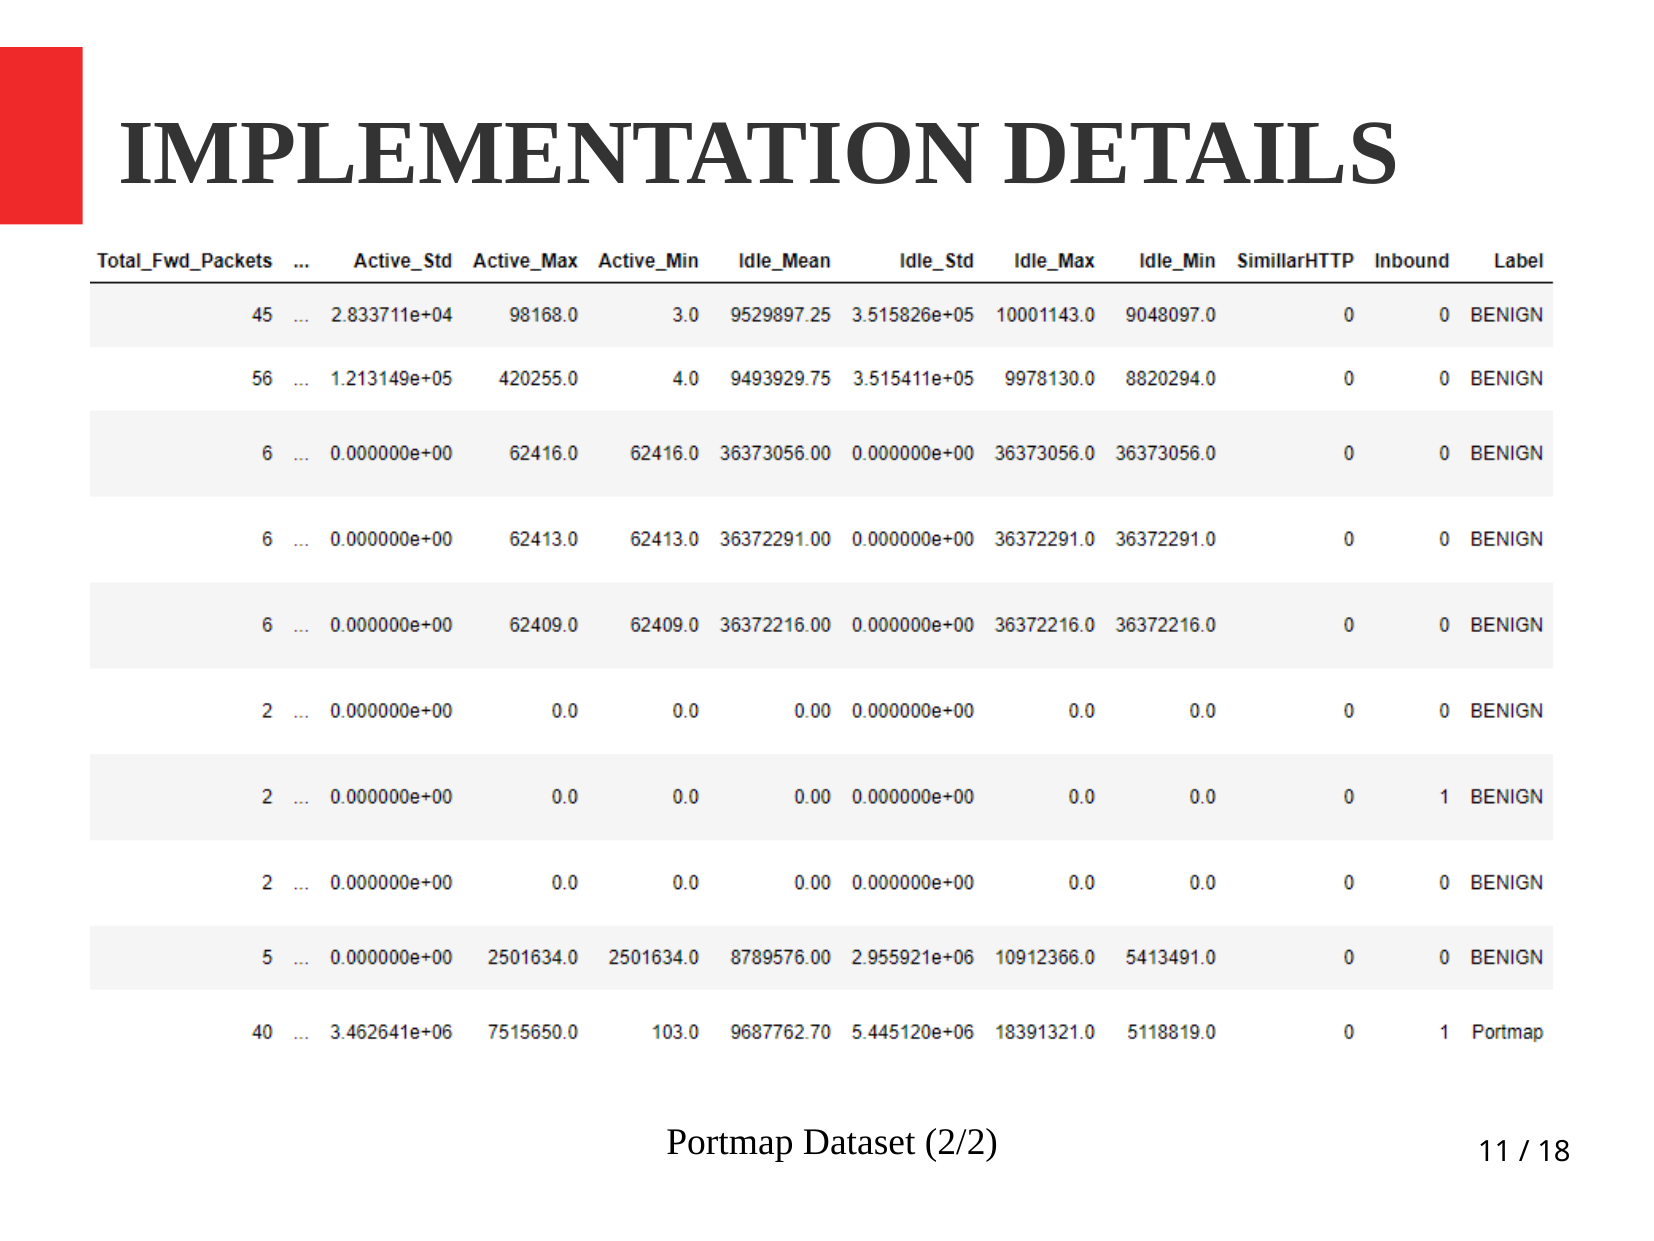

# IMPLEMENTATION DETAILS
Portmap Dataset (2/2)
11